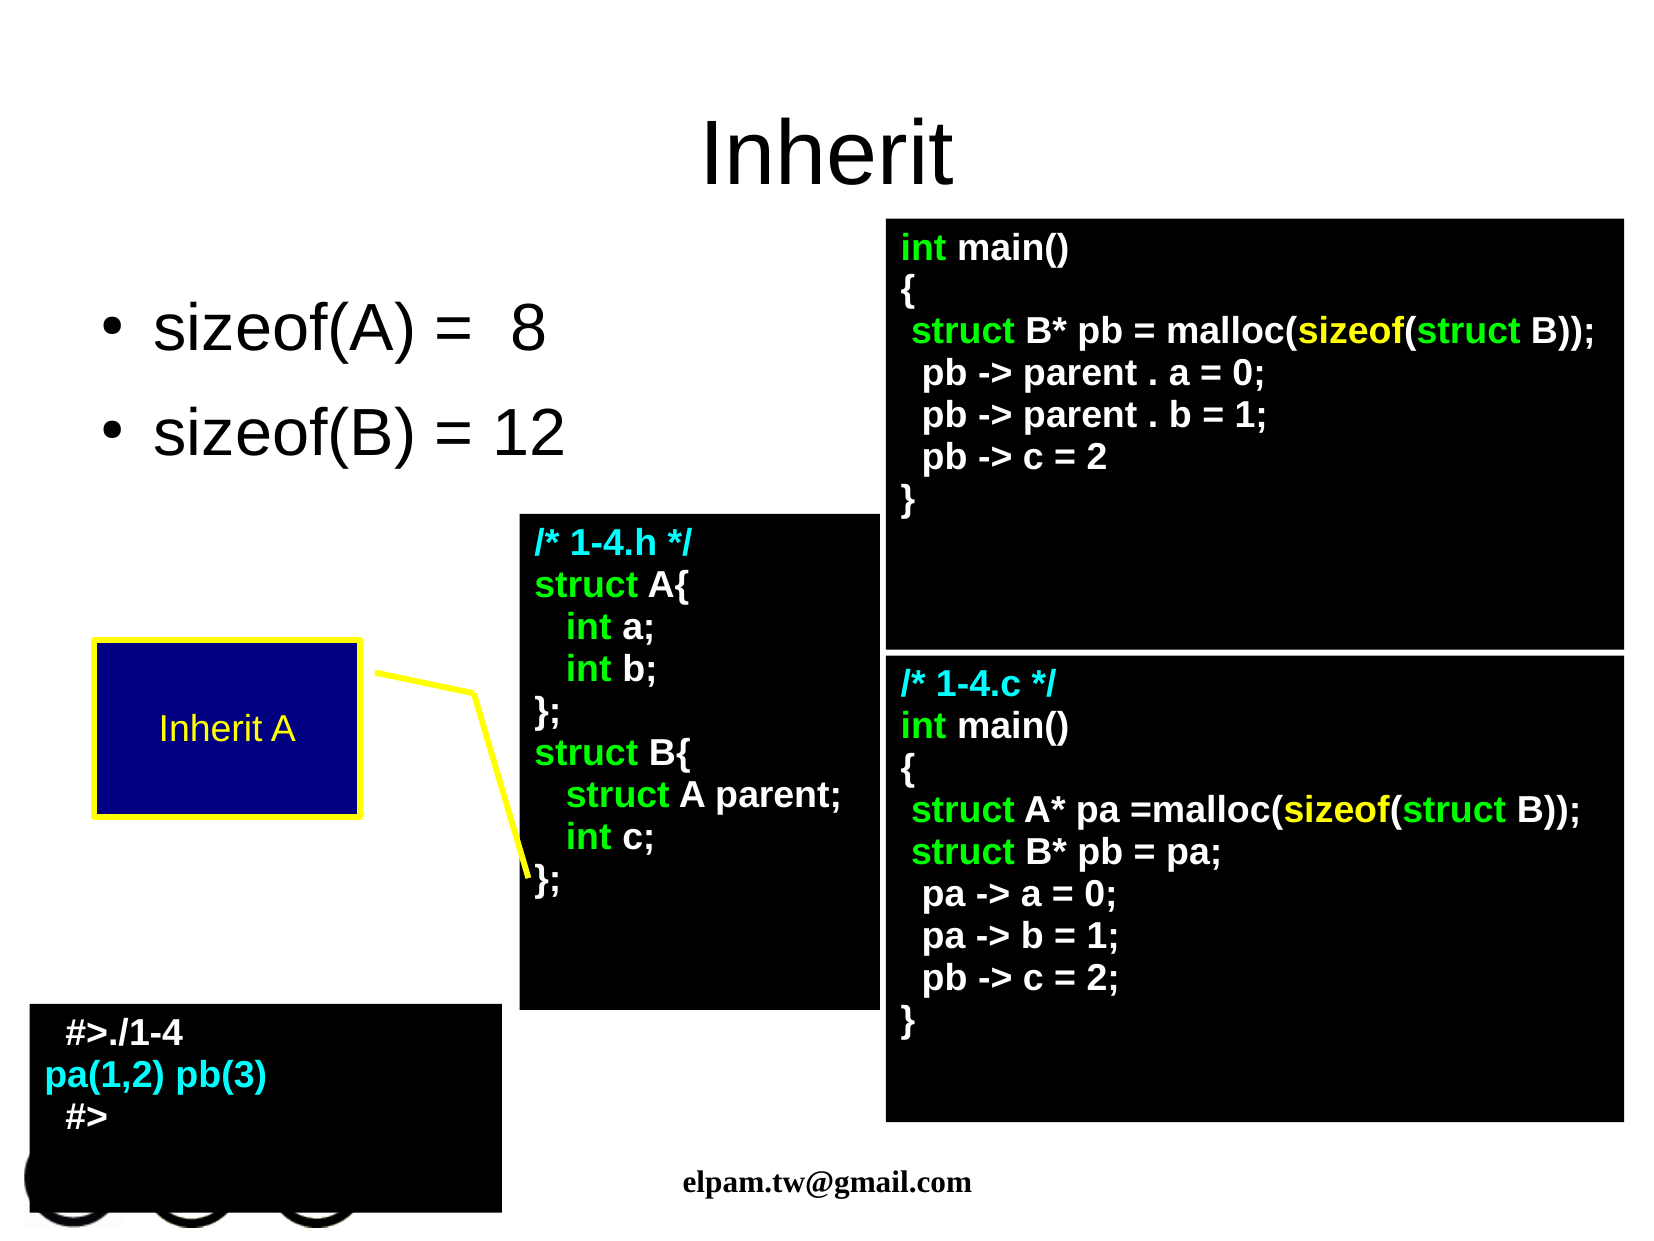

# Inherit
int main()
{
 struct B* pb = malloc(sizeof(struct B));
 pb -> parent . a = 0;
 pb -> parent . b = 1;
 pb -> c = 2
}
sizeof(A) = 8
sizeof(B) = 12
/* 1-4.h */
struct A{
 int a;
 int b;
};
struct B{
 struct A parent;
 int c;
};
Inherit A
/* 1-4.c */
int main()
{
 struct A* pa =malloc(sizeof(struct B));
 struct B* pb = pa;
 pa -> a = 0;
 pa -> b = 1;
 pb -> c = 2;
}
 #>./1-4
pa(1,2) pb(3)
 #>